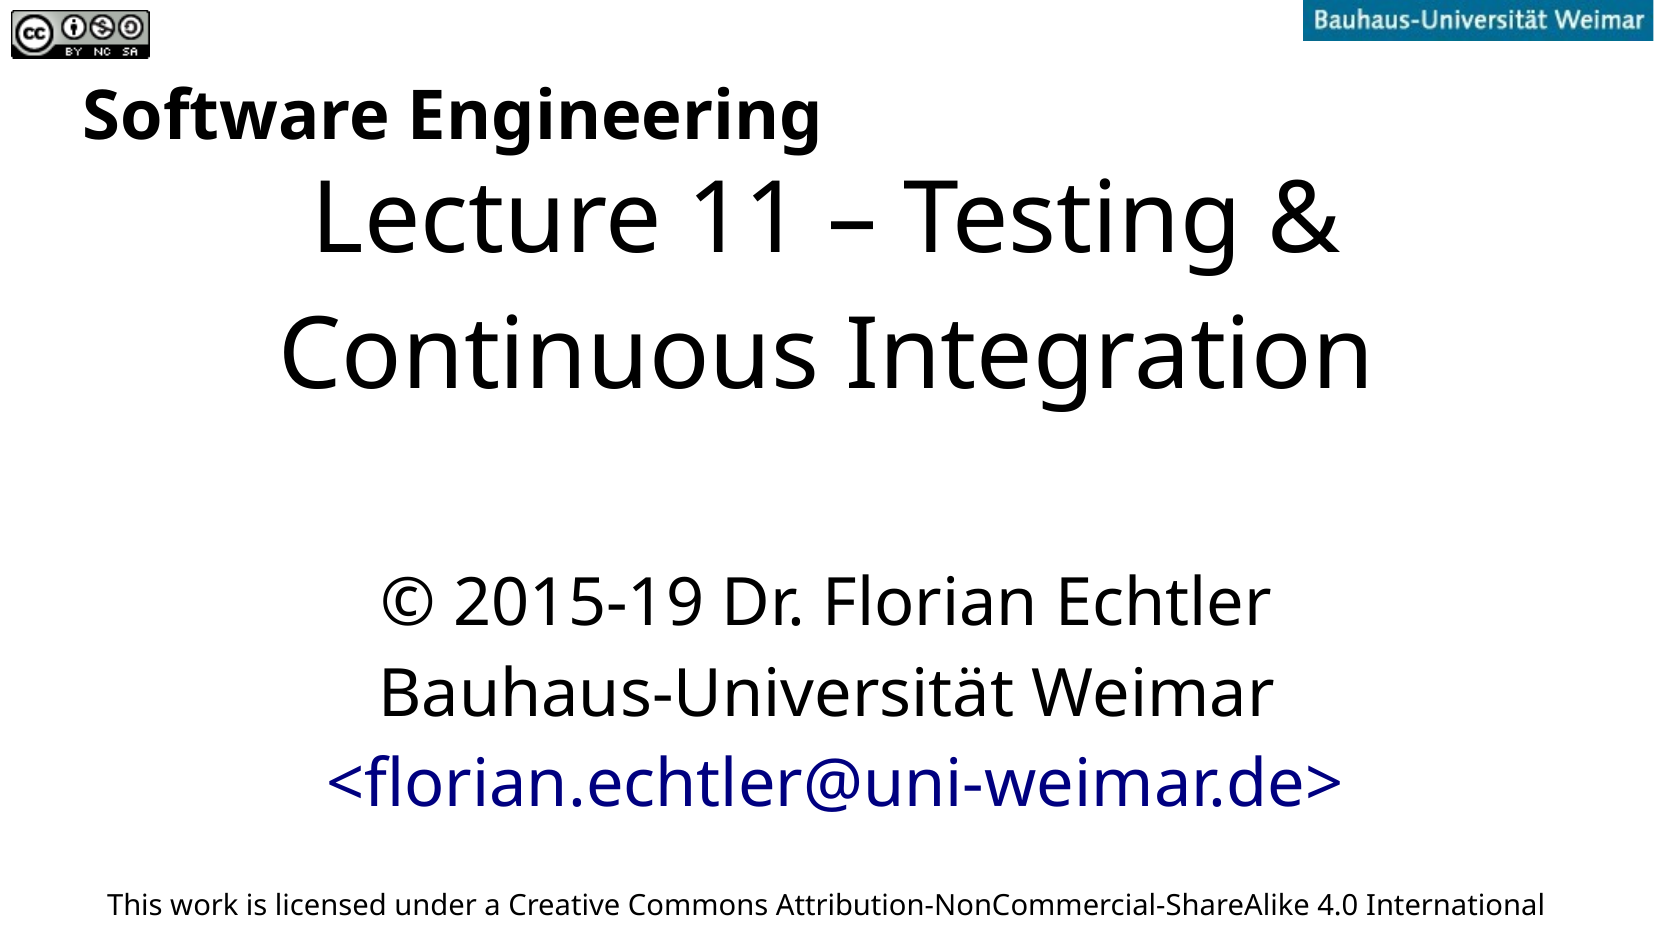

# Software Engineering
Lecture 11 – Testing & Continuous Integration
© 2015-19 Dr. Florian Echtler
Bauhaus-Universität Weimar
 <florian.echtler@uni-weimar.de>
This work is licensed under a Creative Commons Attribution-NonCommercial-ShareAlike 4.0 International License.